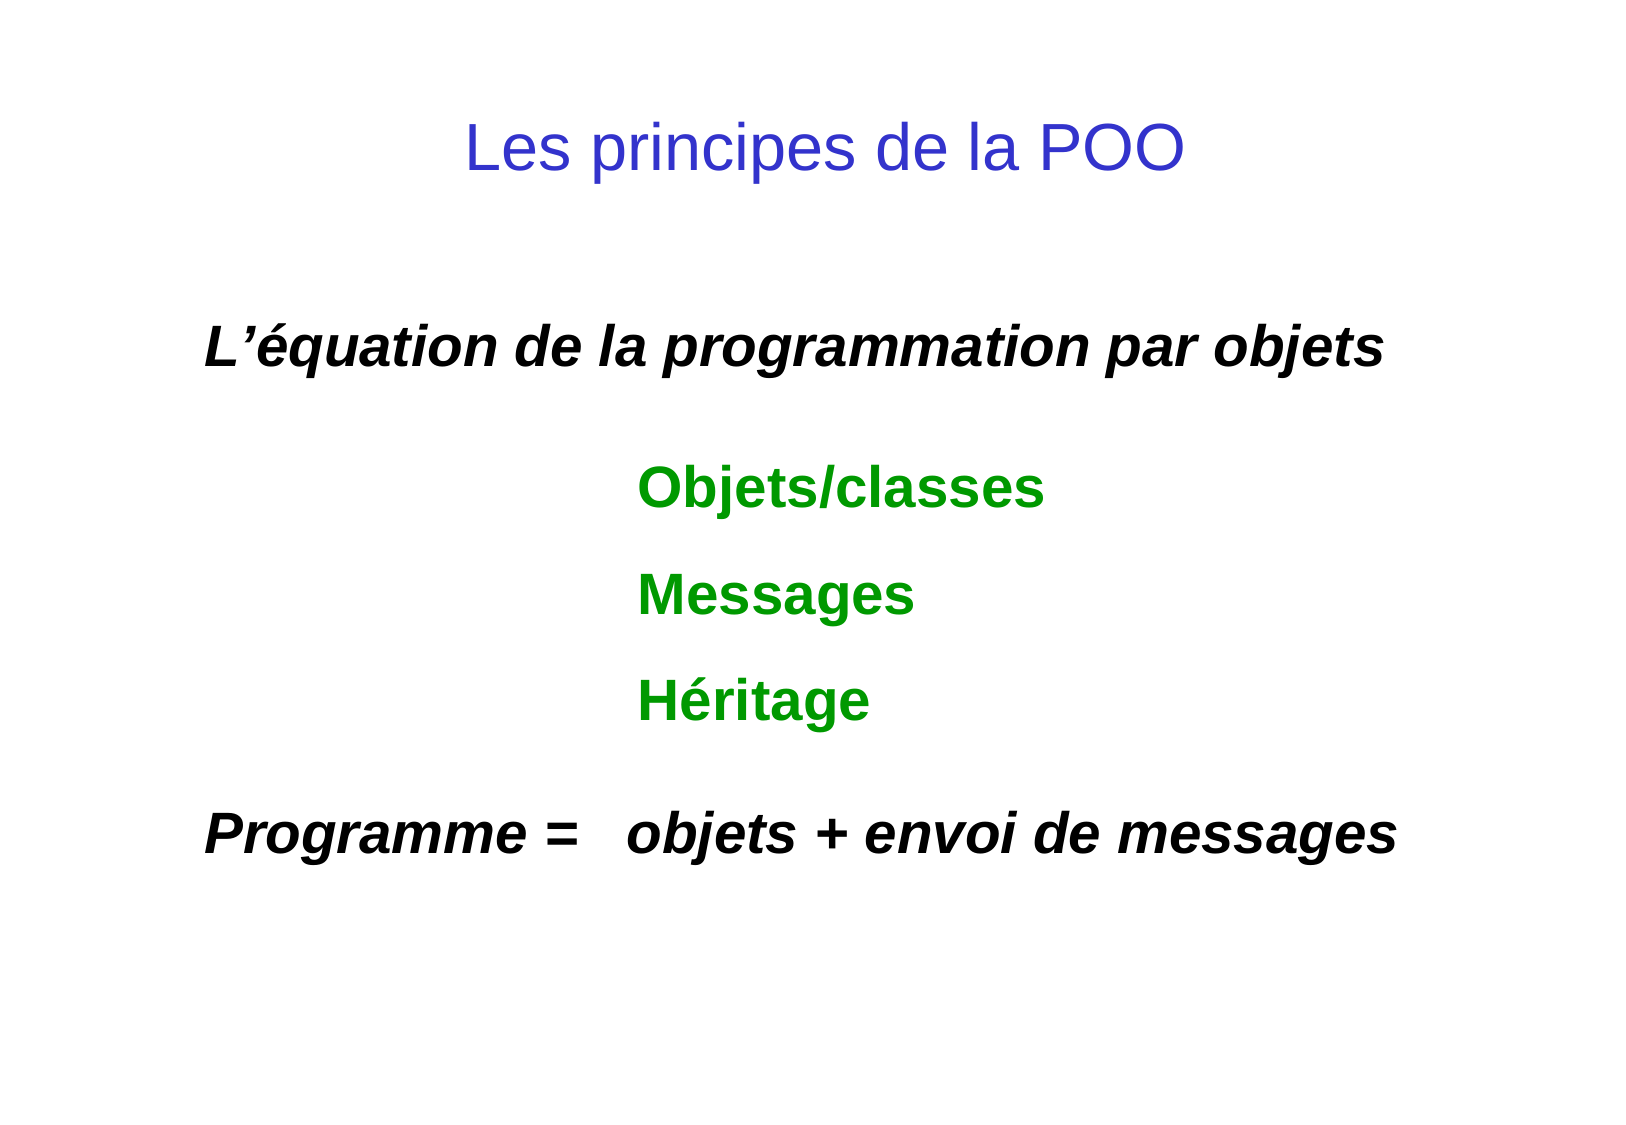

Les principes de la POO
L’équation de la programmation par objets
Objets/classes
Messages
Héritage
Programme = objets + envoi de messages